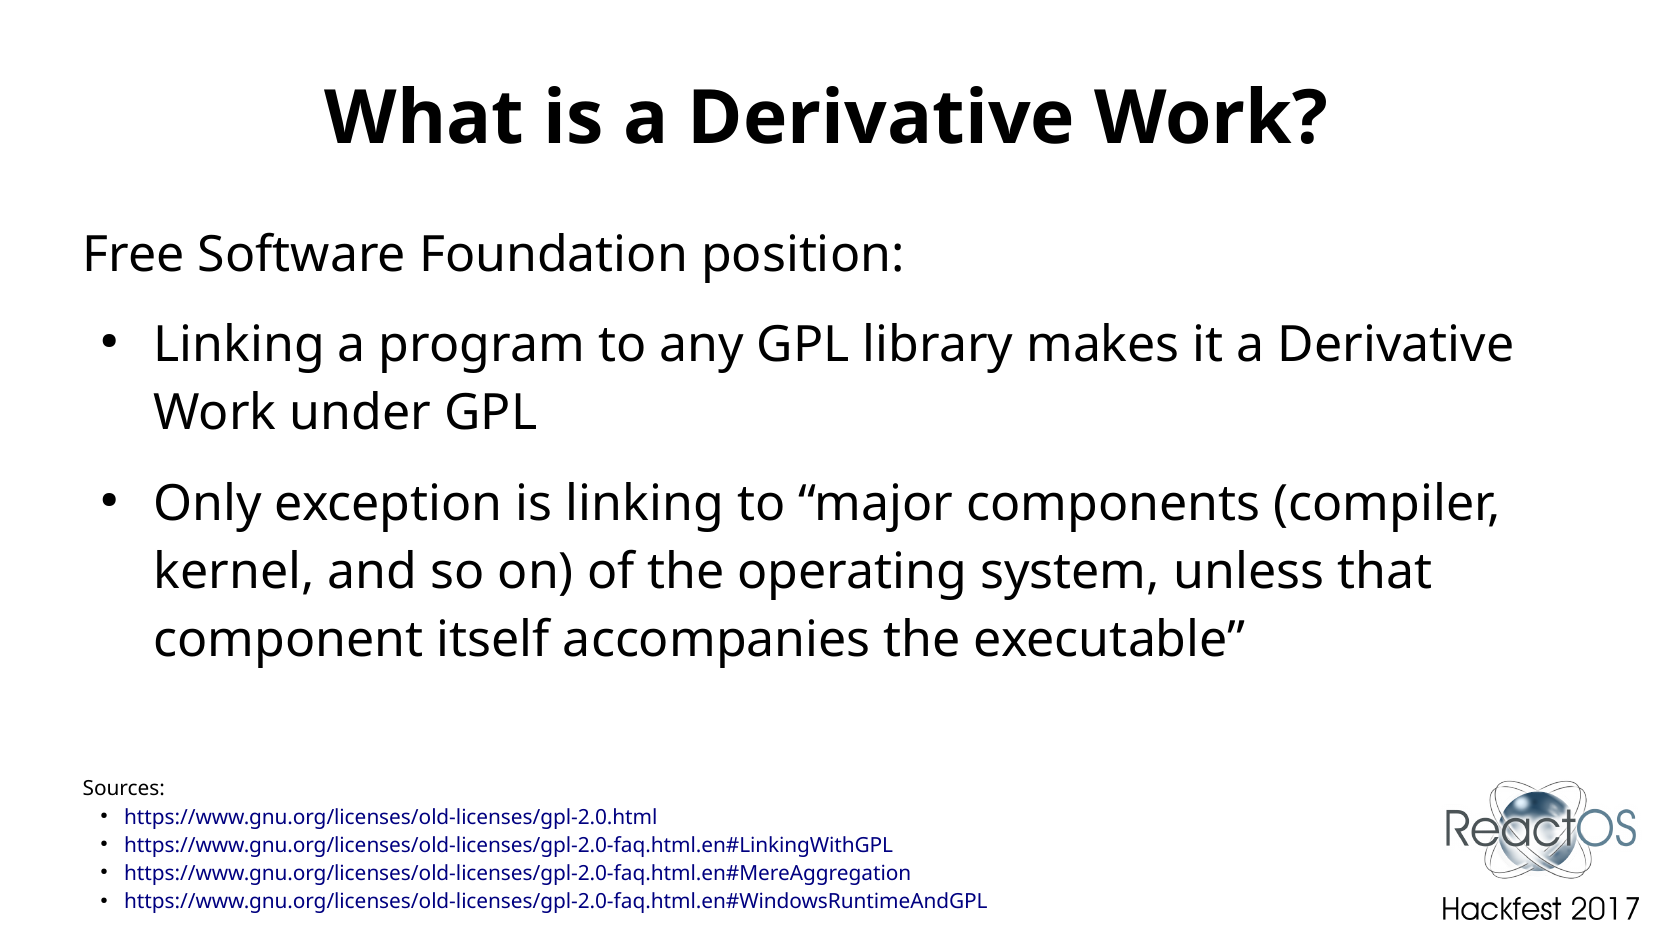

# What is a Derivative Work?
Free Software Foundation position:
Linking a program to any GPL library makes it a Derivative Work under GPL
Only exception is linking to “major components (compiler, kernel, and so on) of the operating system, unless that component itself accompanies the executable”
Sources:
https://www.gnu.org/licenses/old-licenses/gpl-2.0.html
https://www.gnu.org/licenses/old-licenses/gpl-2.0-faq.html.en#LinkingWithGPL
https://www.gnu.org/licenses/old-licenses/gpl-2.0-faq.html.en#MereAggregation
https://www.gnu.org/licenses/old-licenses/gpl-2.0-faq.html.en#WindowsRuntimeAndGPL